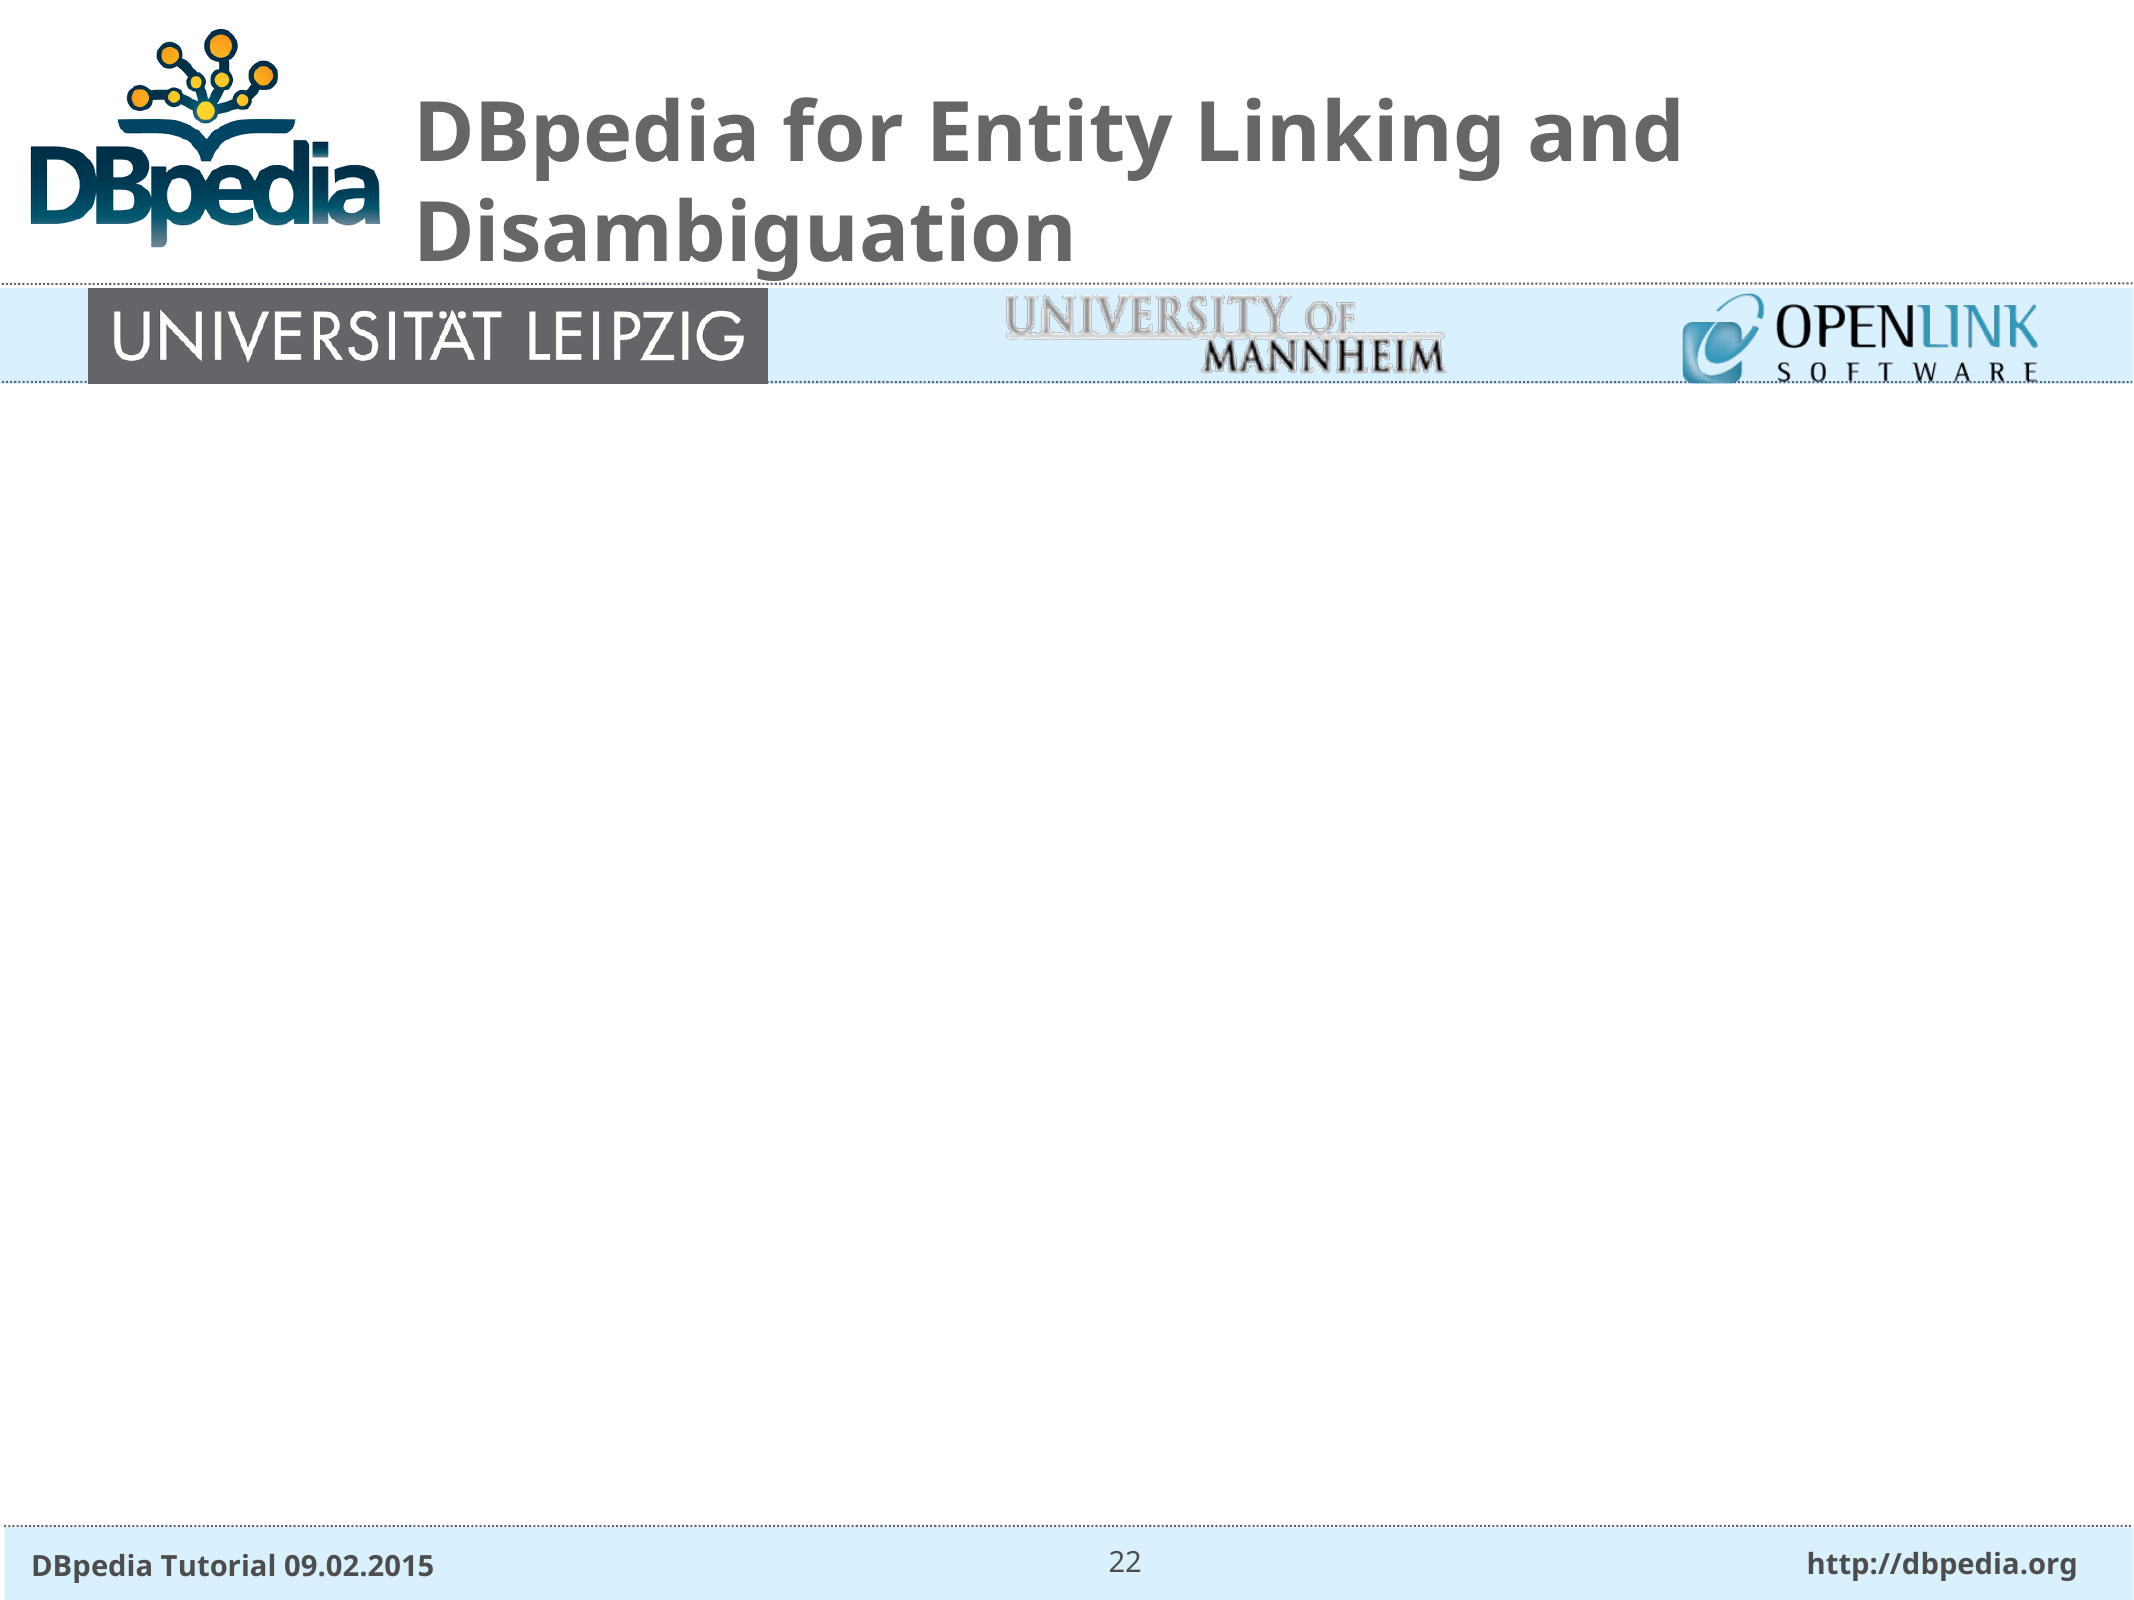

# DBpedia for Entity Linking and Disambiguation